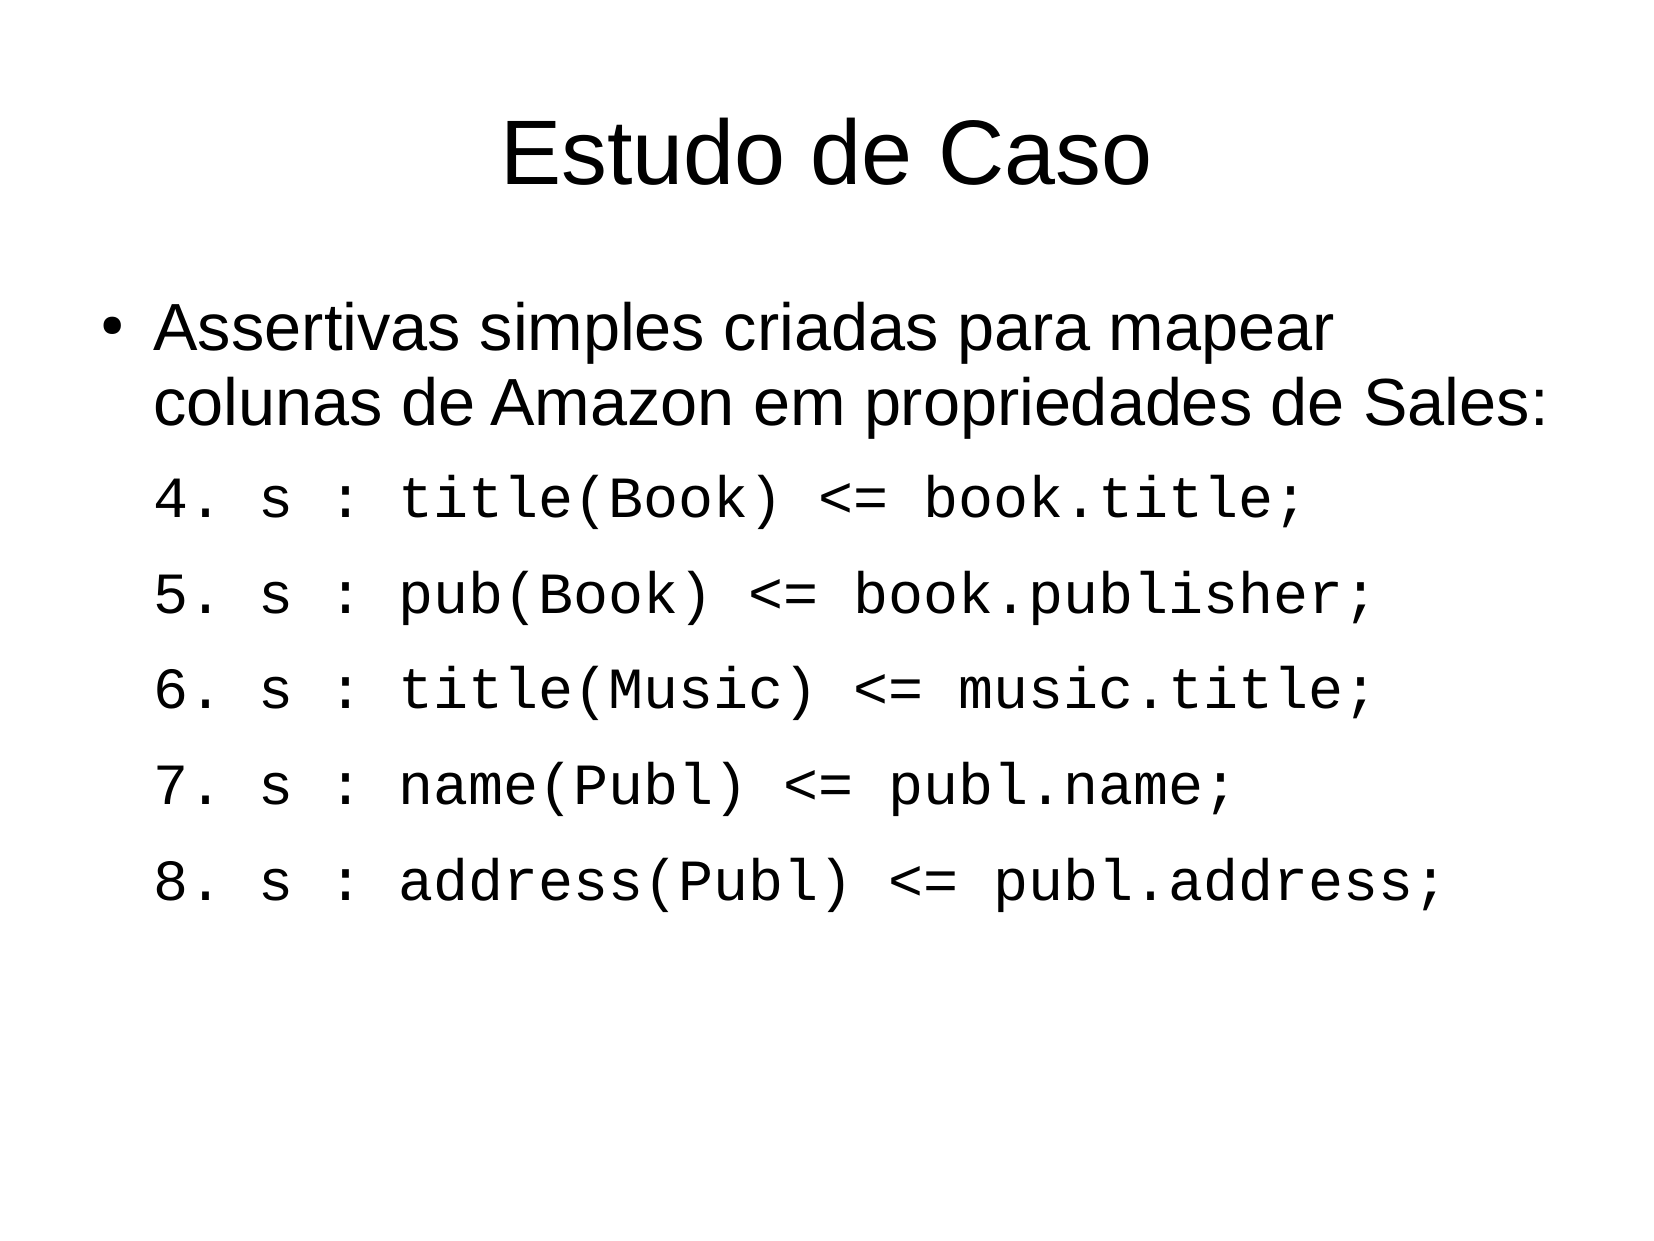

# Estudo de Caso
Assertivas simples criadas para mapear colunas de Amazon em propriedades de Sales:
4. s : title(Book) <= book.title;
5. s : pub(Book) <= book.publisher;
6. s : title(Music) <= music.title;
7. s : name(Publ) <= publ.name;
8. s : address(Publ) <= publ.address;